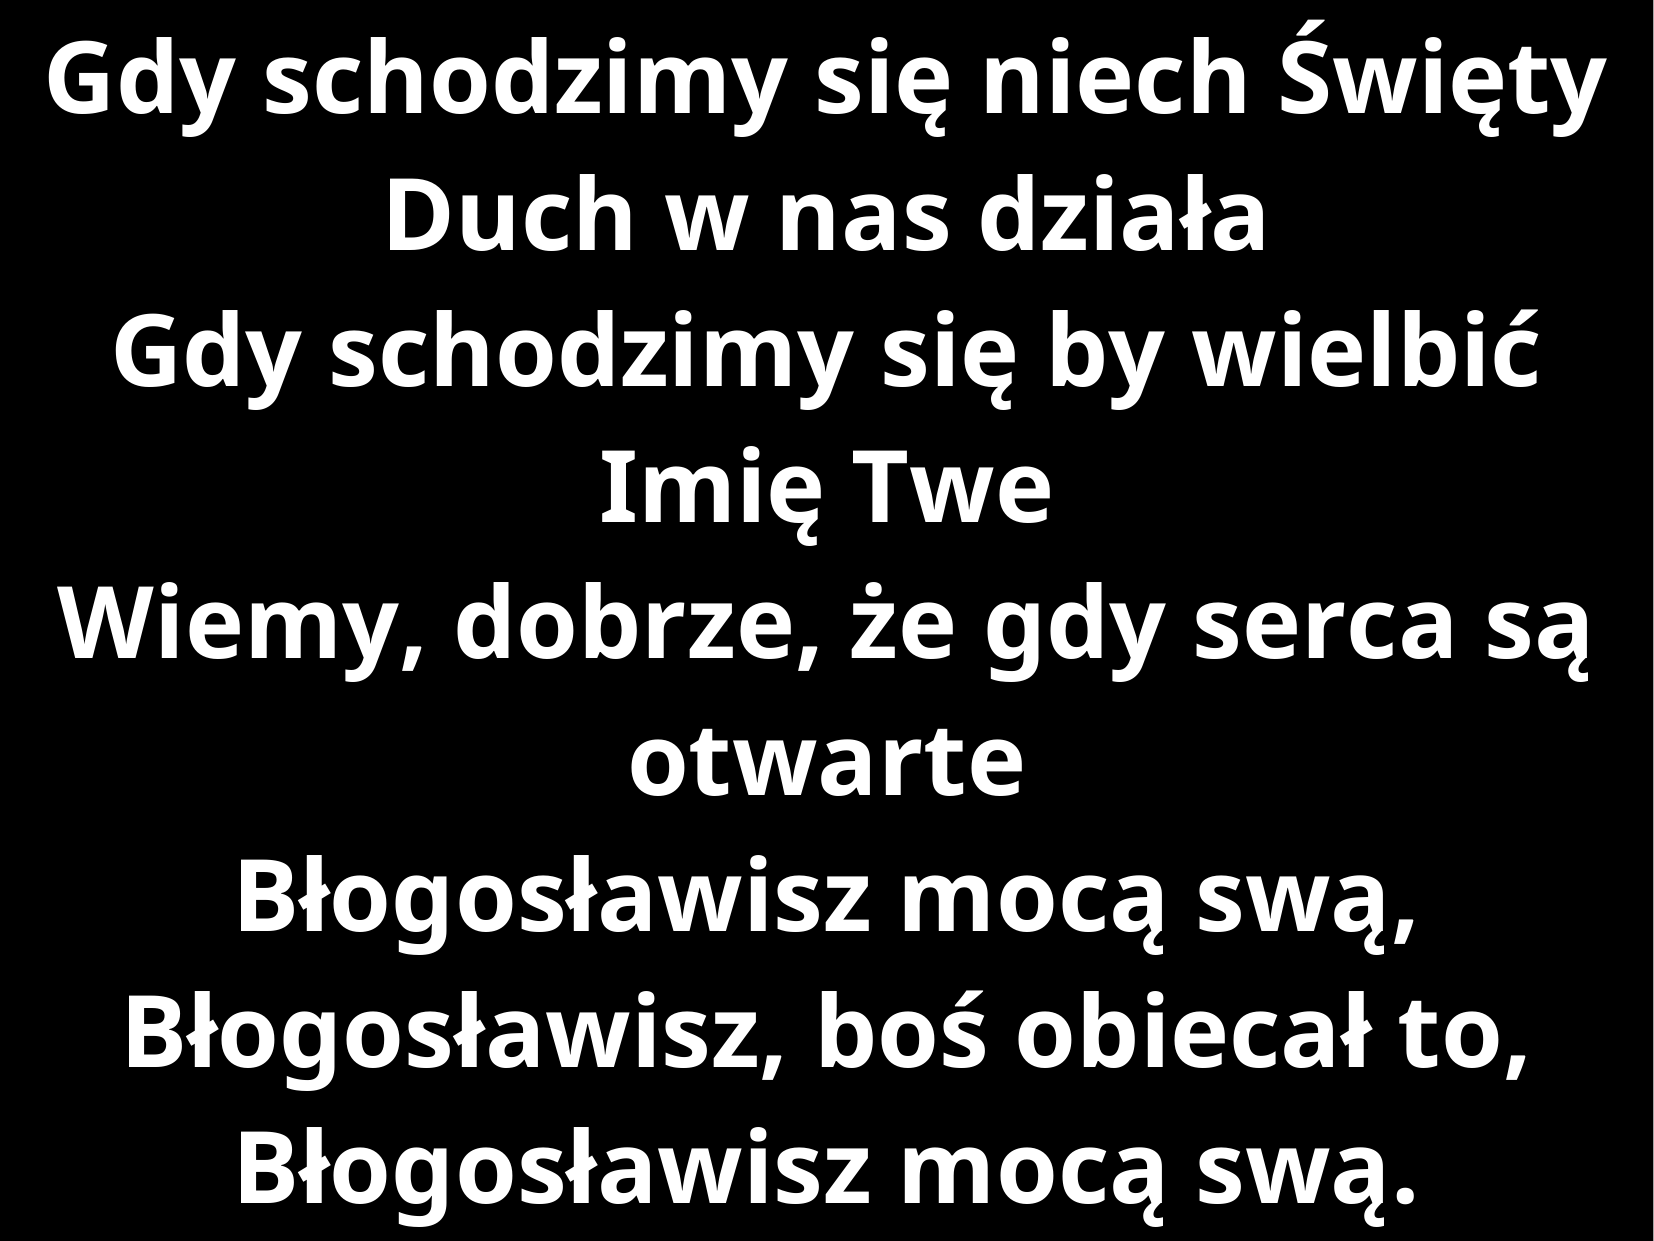

# Gdy schodzimy się niech Święty Duch w nas działa Gdy schodzimy się by wielbić Imię Twe Wiemy, dobrze, że gdy serca są otwarte Błogosławisz mocą swą, Błogosławisz, boś obiecał to, Błogosławisz mocą swą.